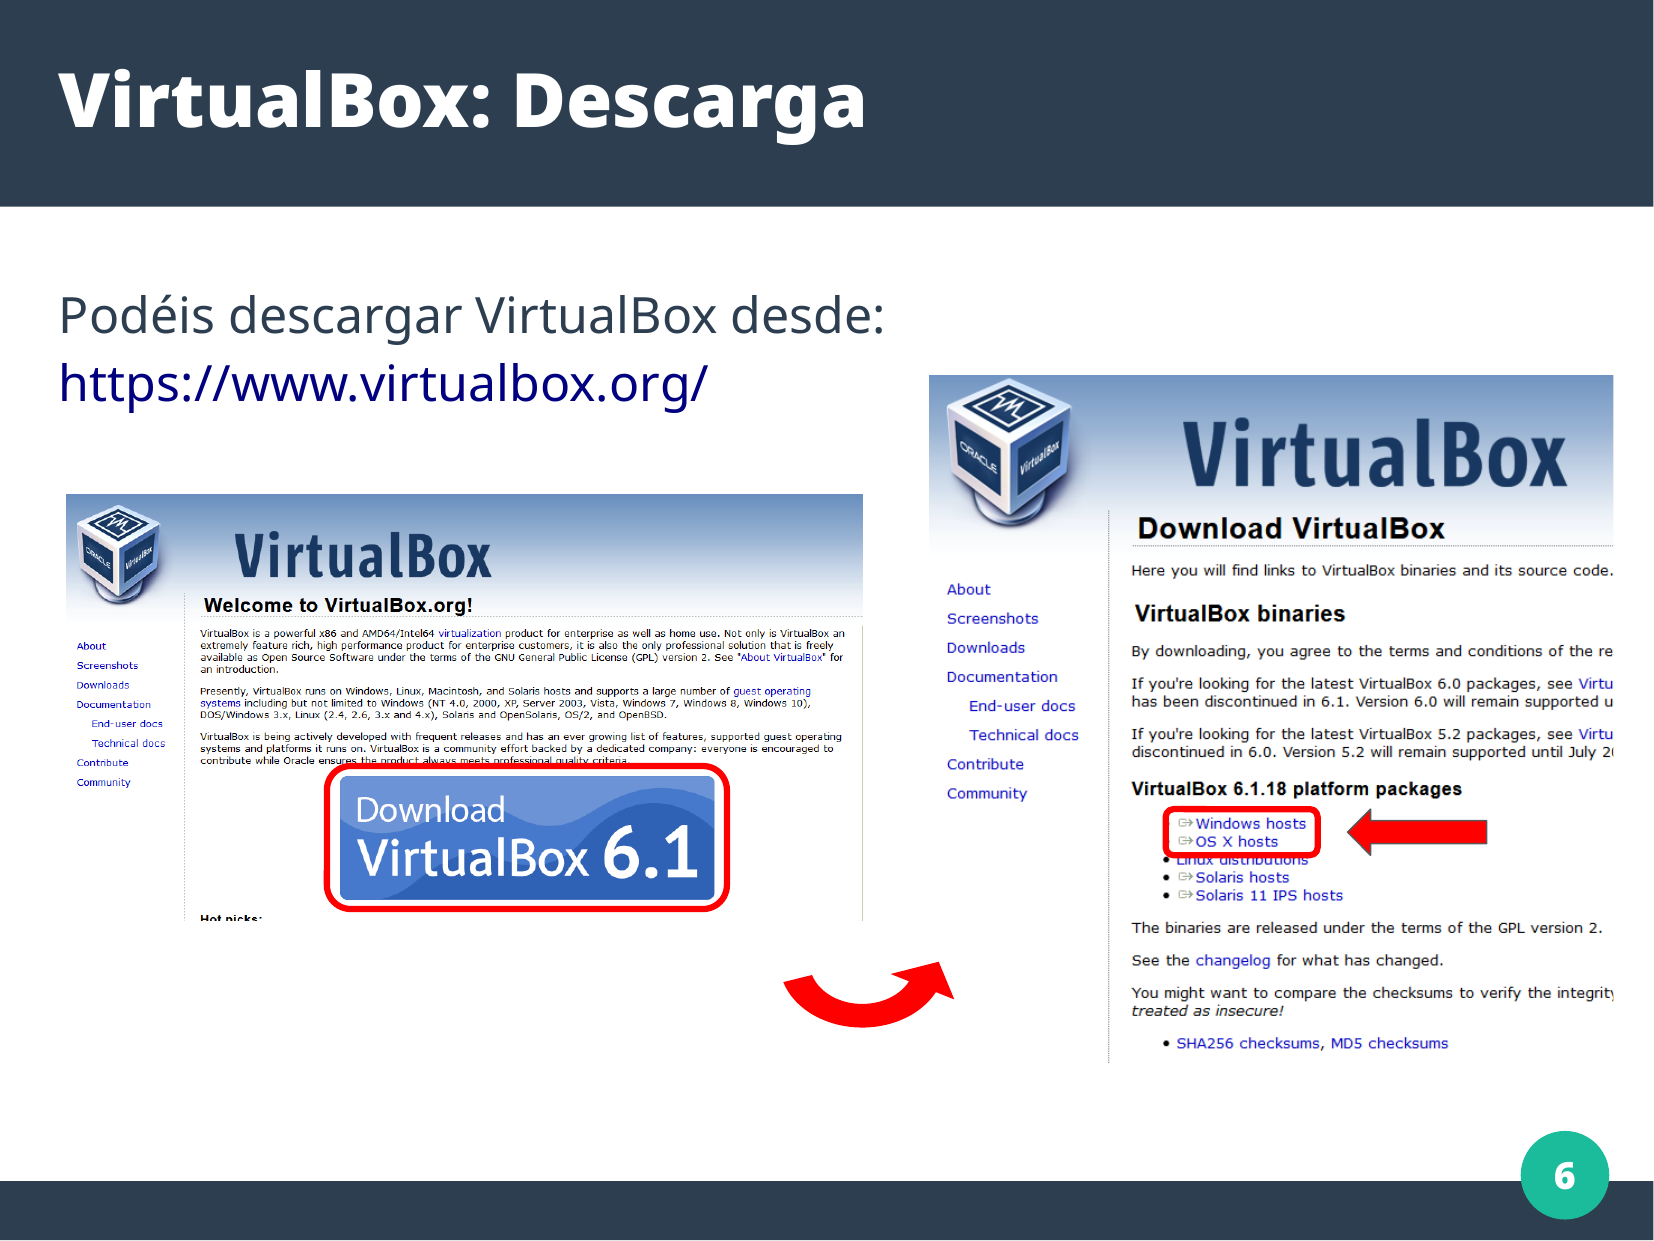

# VirtualBox: Descarga
Podéis descargar VirtualBox desde: https://www.virtualbox.org/
6